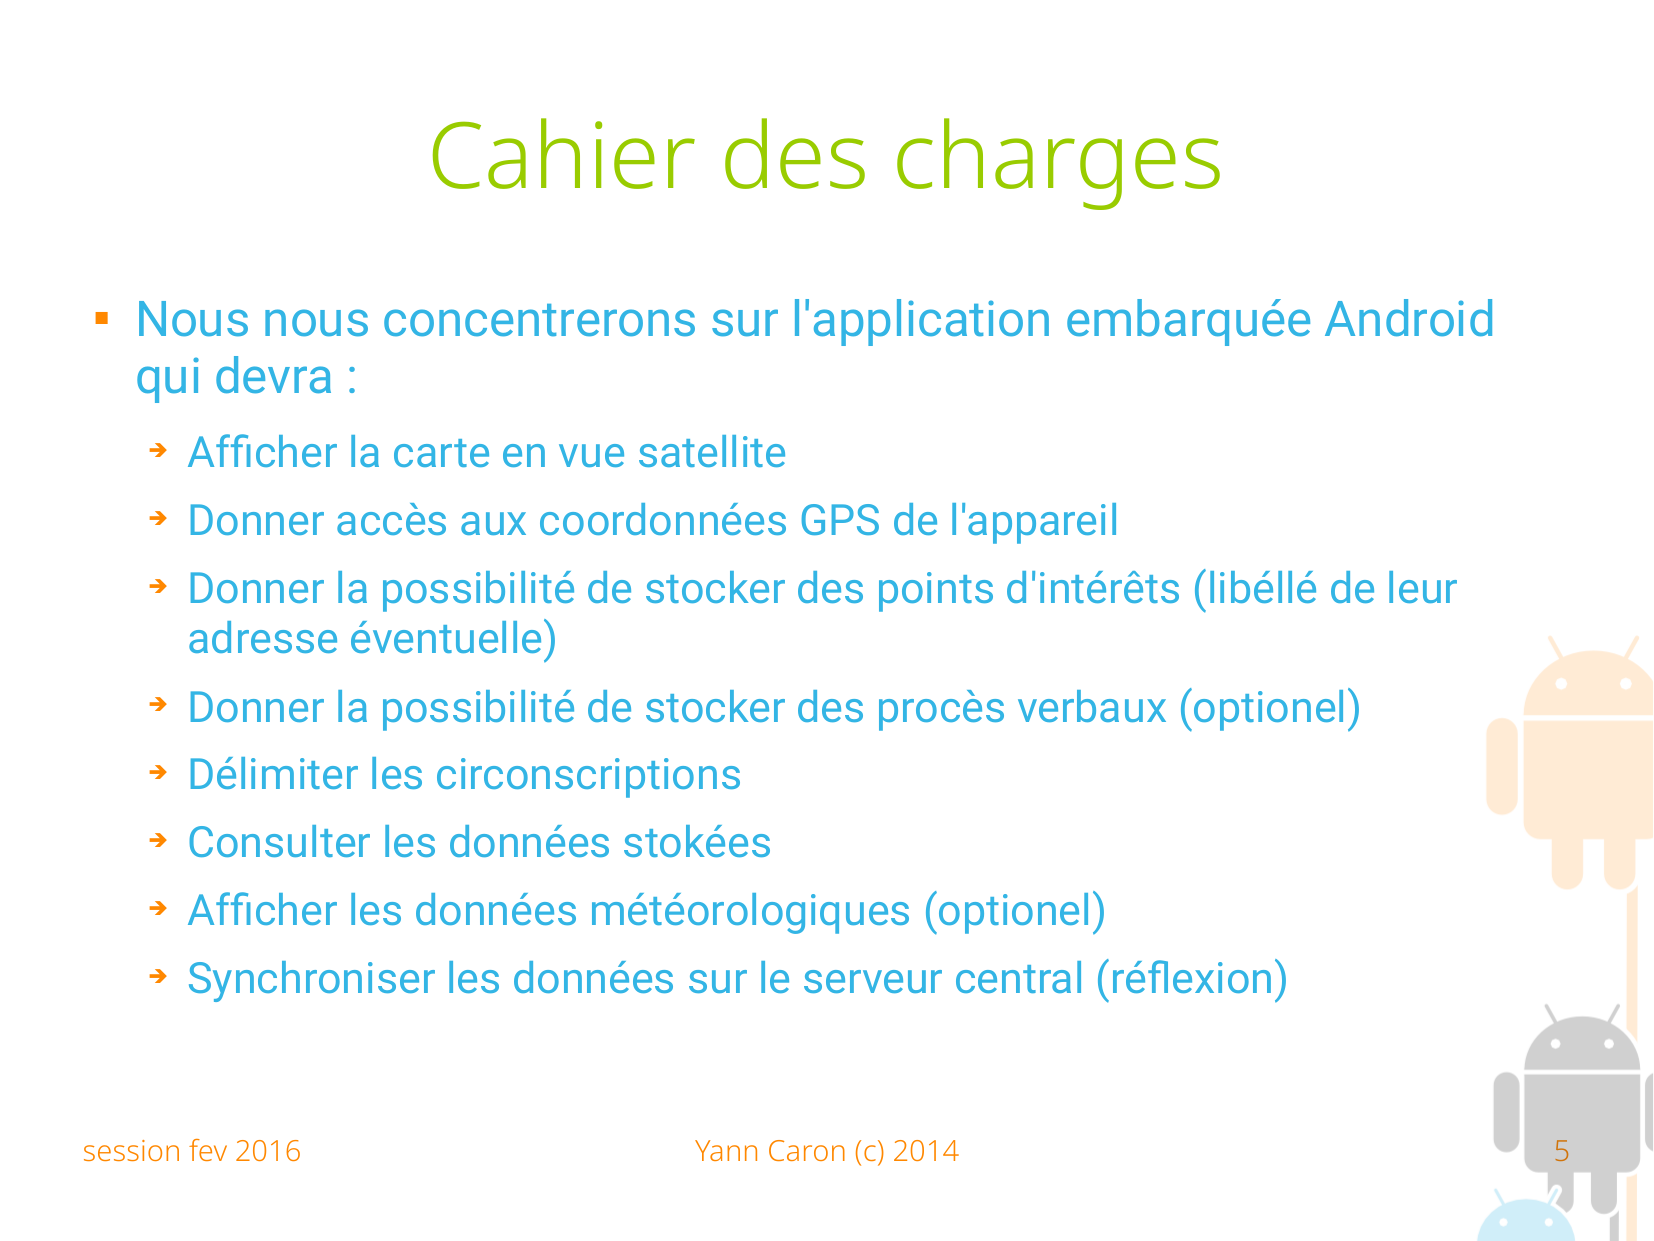

# Cahier des charges
Nous nous concentrerons sur l'application embarquée Android qui devra :
Afficher la carte en vue satellite
Donner accès aux coordonnées GPS de l'appareil
Donner la possibilité de stocker des points d'intérêts (libéllé de leur adresse éventuelle)
Donner la possibilité de stocker des procès verbaux (optionel)
Délimiter les circonscriptions
Consulter les données stokées
Afficher les données météorologiques (optionel)
Synchroniser les données sur le serveur central (réflexion)
session fev 2016
Yann Caron (c) 2014
5